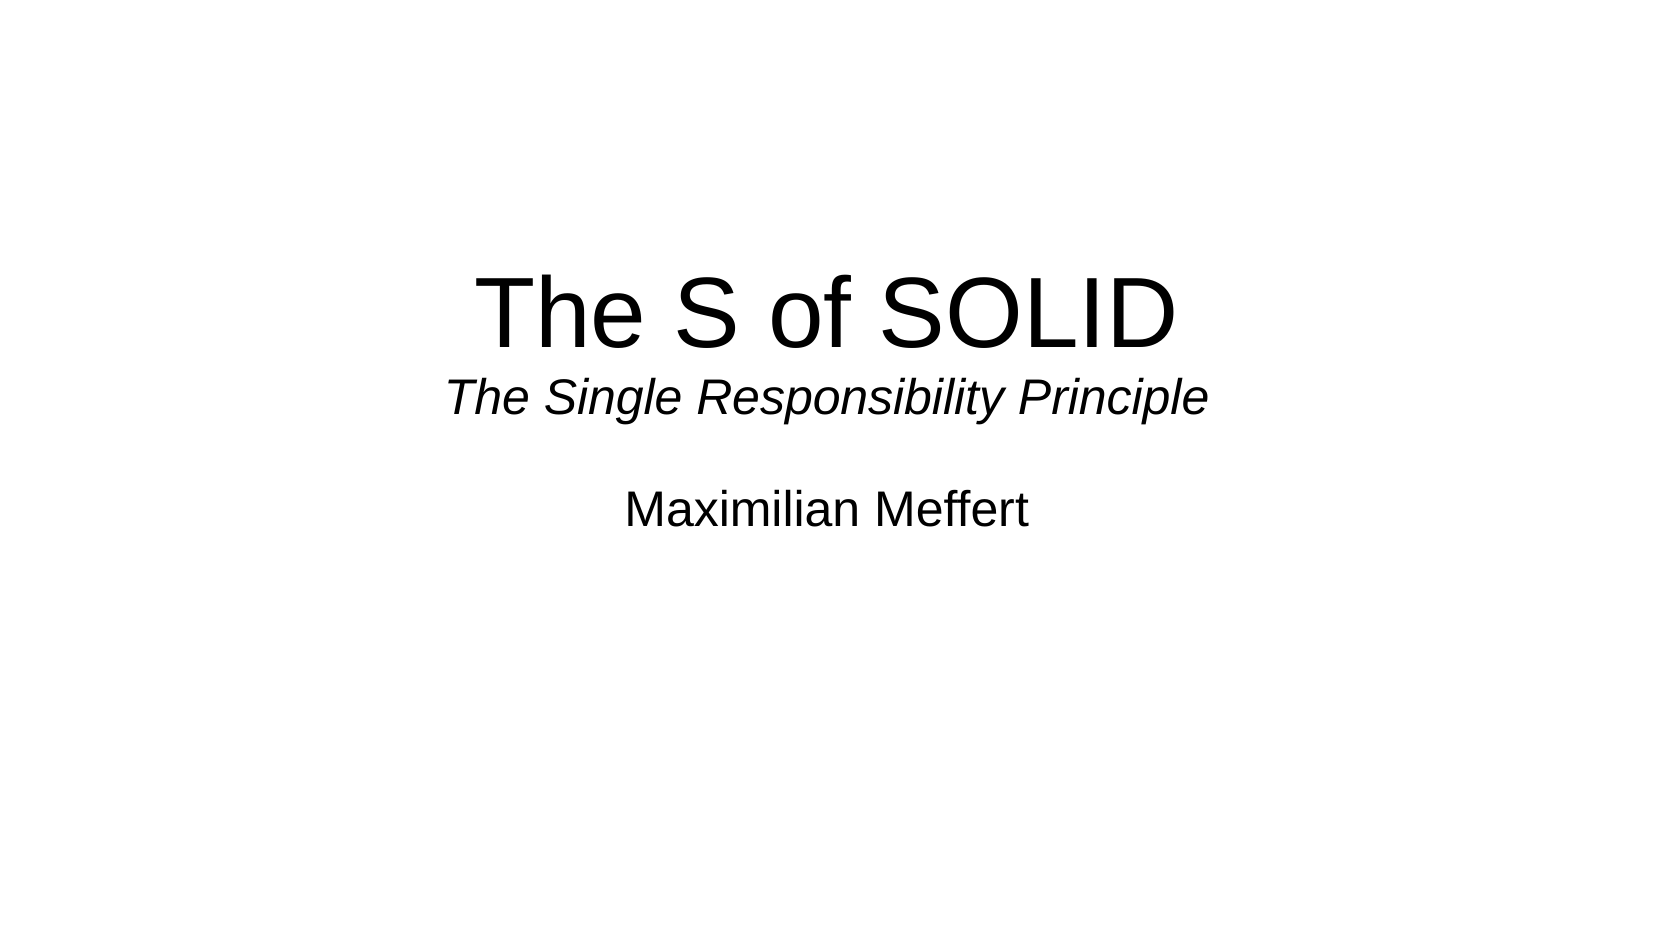

# The S of SOLID
The Single Responsibility Principle
Maximilian Meffert